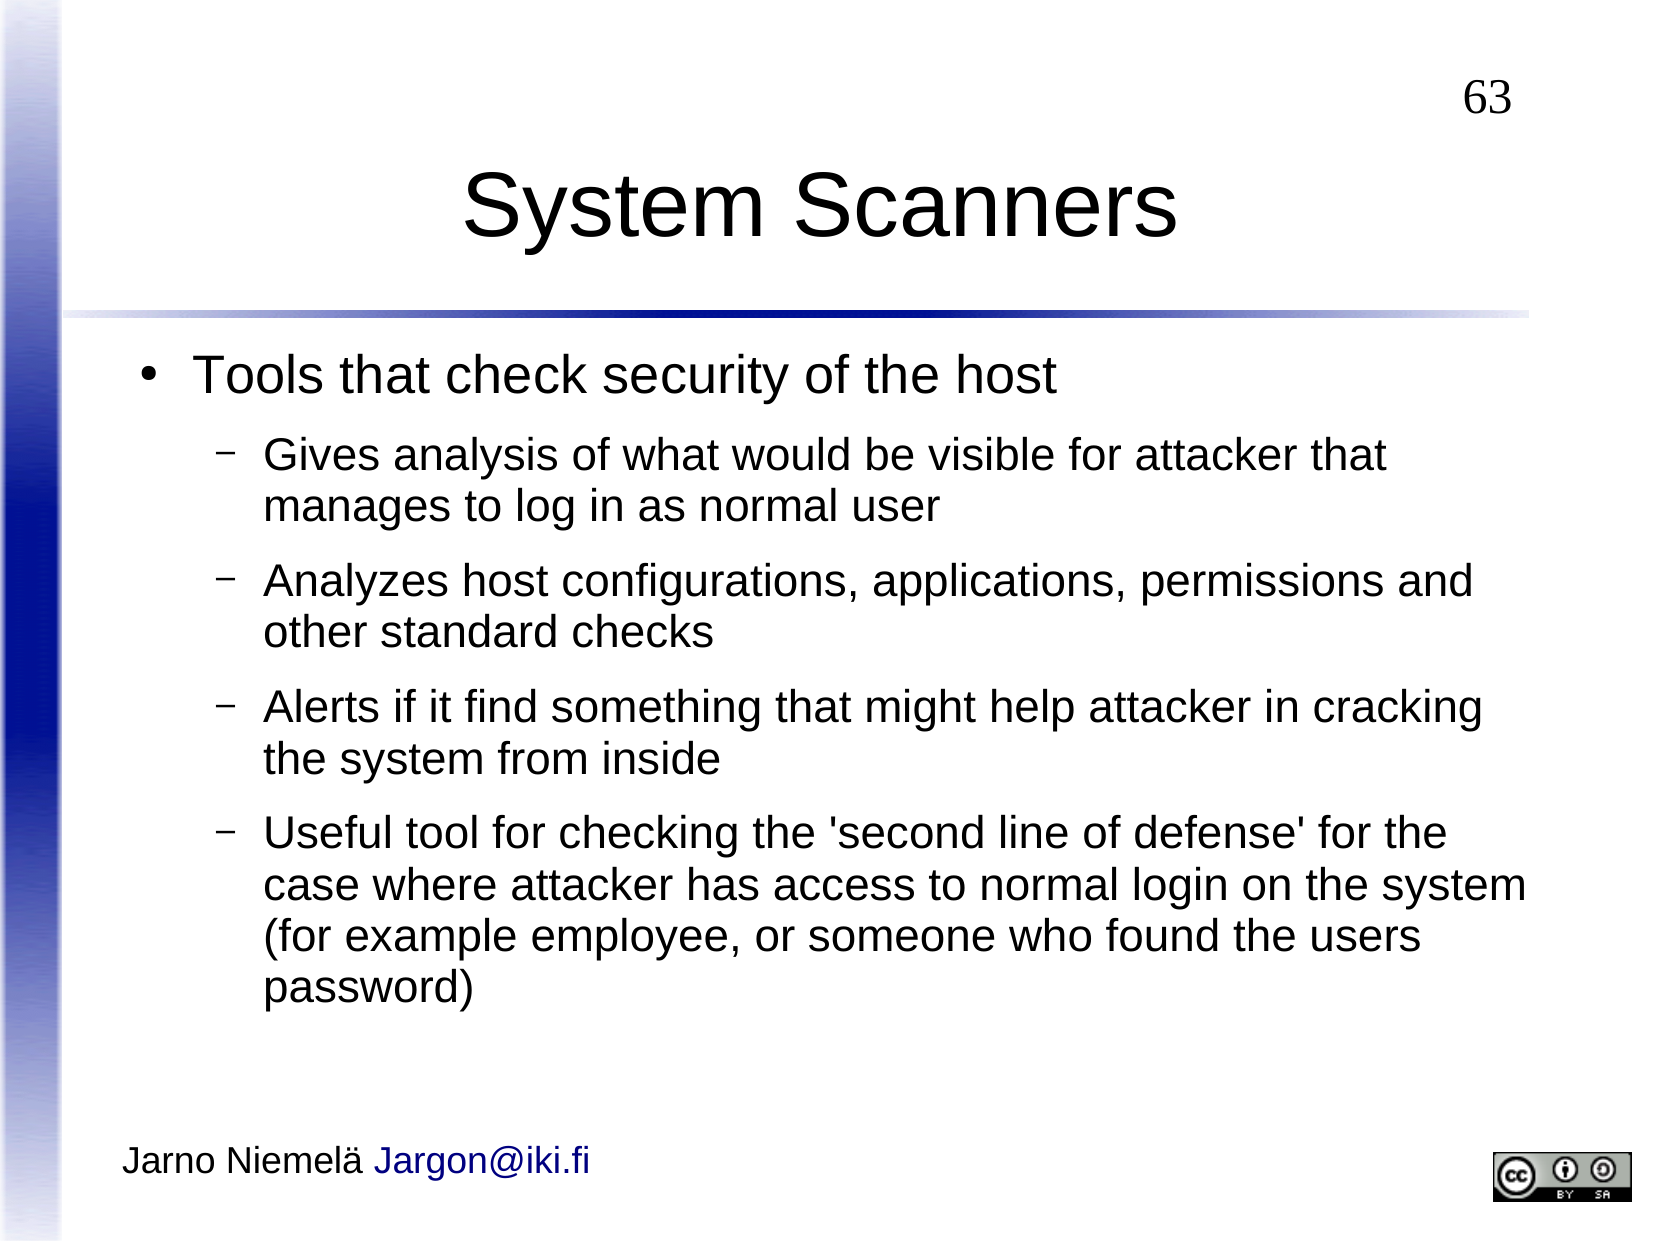

# System Scanners
Tools that check security of the host
Gives analysis of what would be visible for attacker that manages to log in as normal user
Analyzes host configurations, applications, permissions and other standard checks
Alerts if it find something that might help attacker in cracking the system from inside
Useful tool for checking the 'second line of defense' for the case where attacker has access to normal login on the system (for example employee, or someone who found the users password)